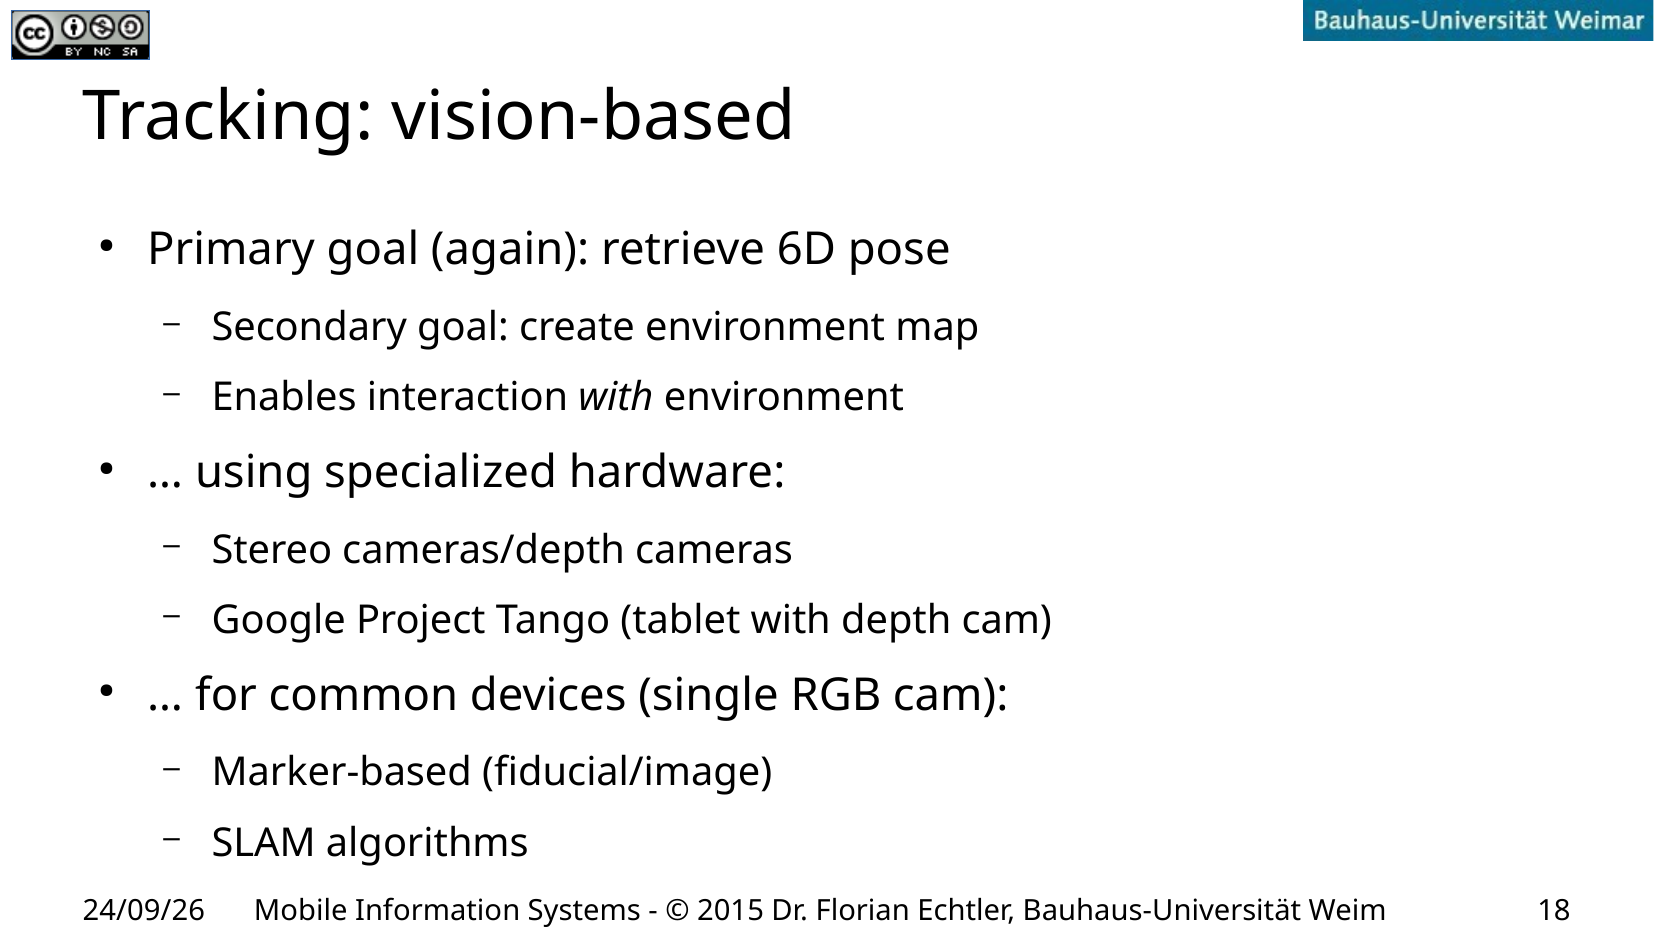

# Tracking: vision-based
Primary goal (again): retrieve 6D pose
Secondary goal: create environment map
Enables interaction with environment
… using specialized hardware:
Stereo cameras/depth cameras
Google Project Tango (tablet with depth cam)
… for common devices (single RGB cam):
Marker-based (fiducial/image)
SLAM algorithms
Mobile Information Systems - © 2015 Dr. Florian Echtler, Bauhaus-Universität Weimar
18